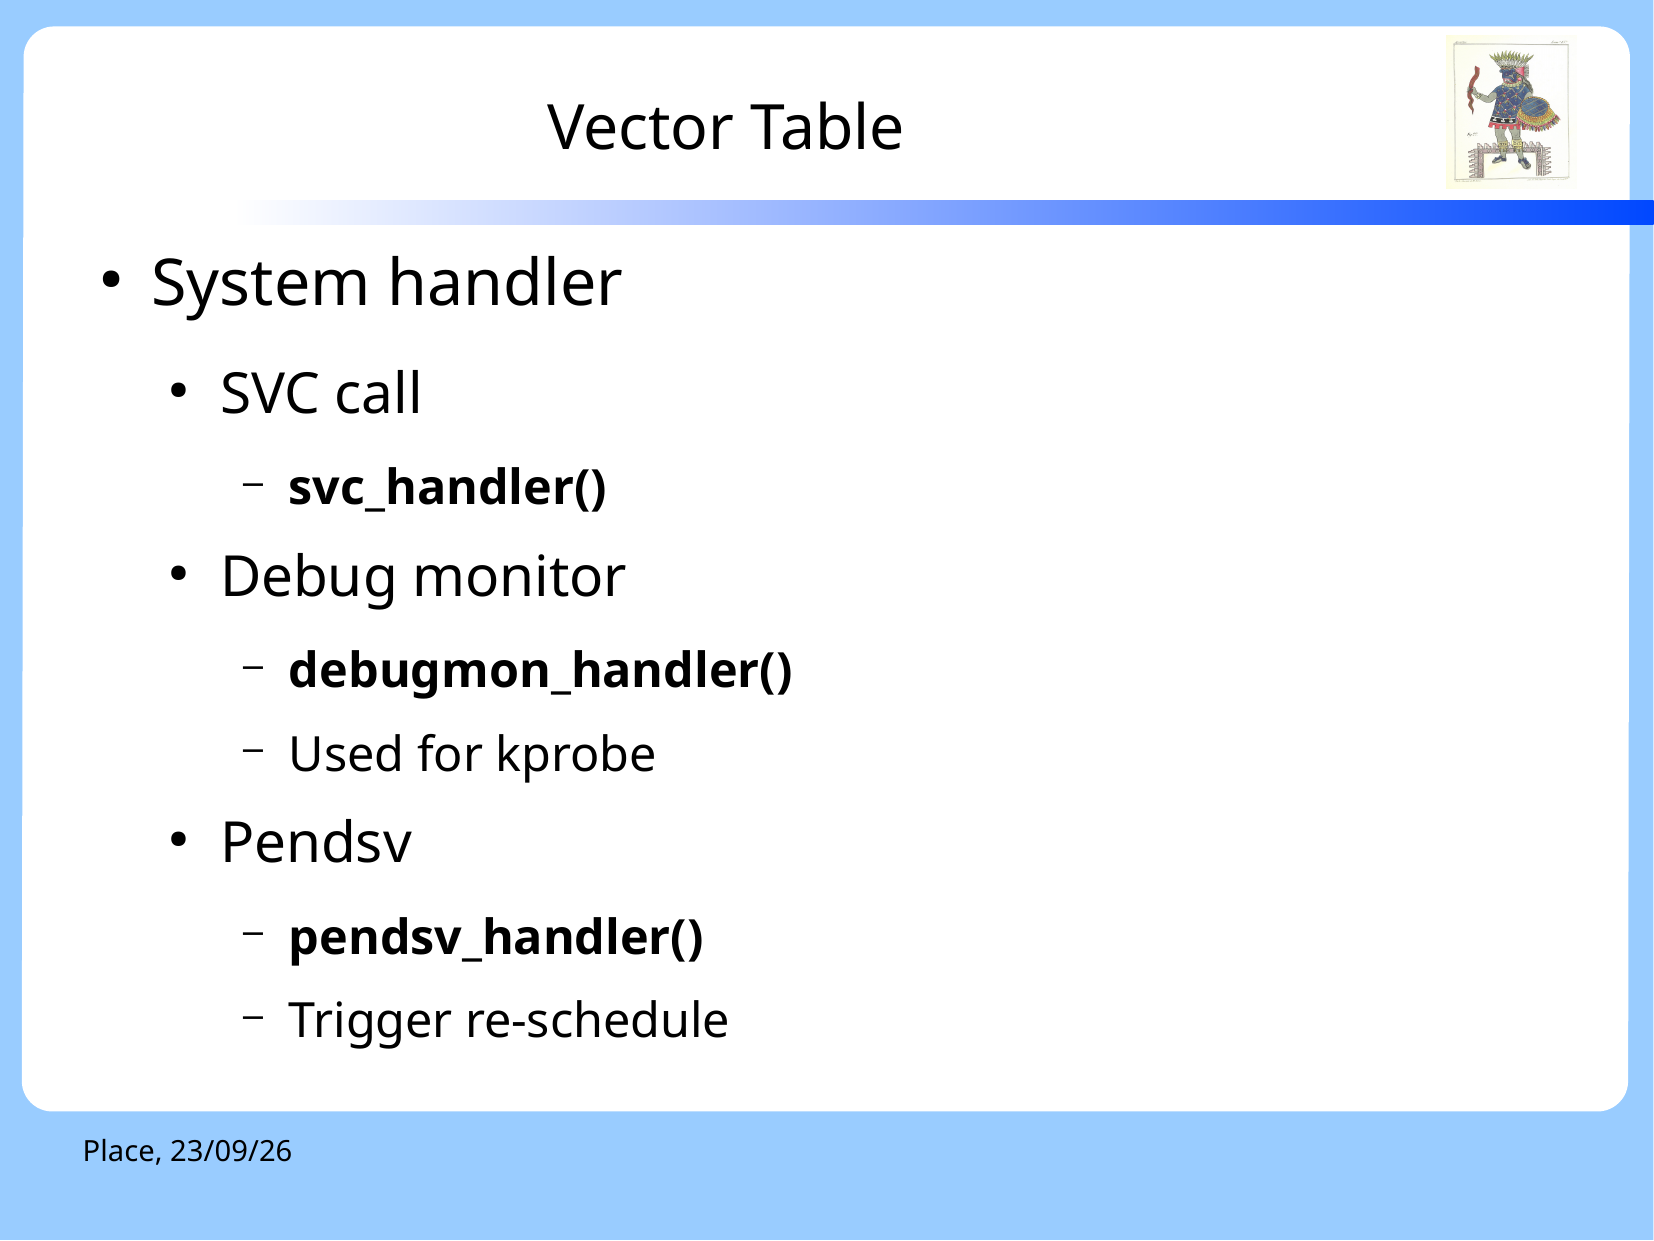

# Vector Table
System handler
SVC call
svc_handler()
Debug monitor
debugmon_handler()
Used for kprobe
Pendsv
pendsv_handler()
Trigger re-schedule